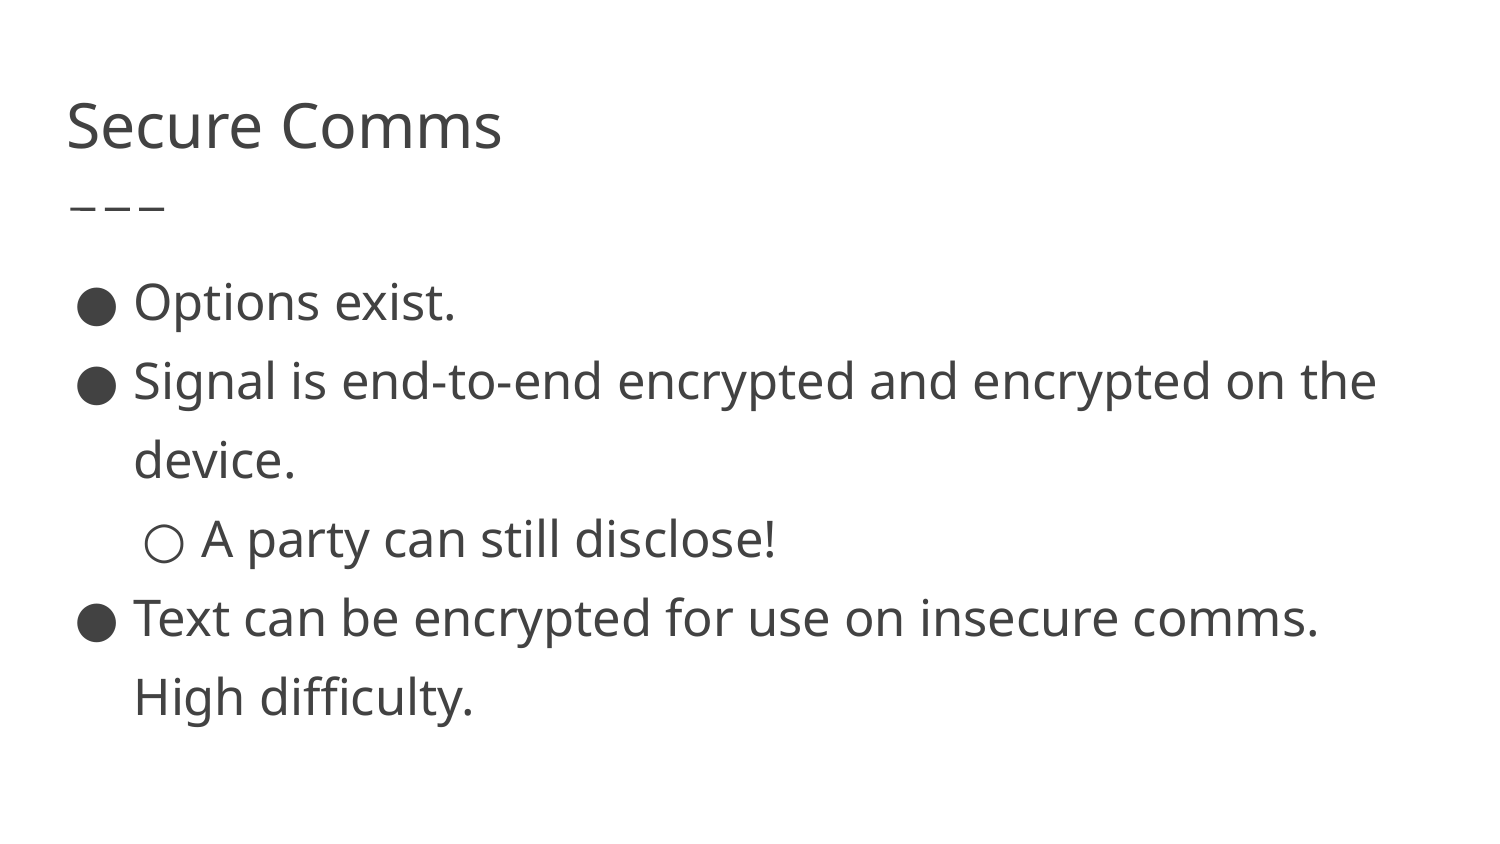

# Secure Comms
Options exist.
Signal is end-to-end encrypted and encrypted on the device.
A party can still disclose!
Text can be encrypted for use on insecure comms. High difficulty.